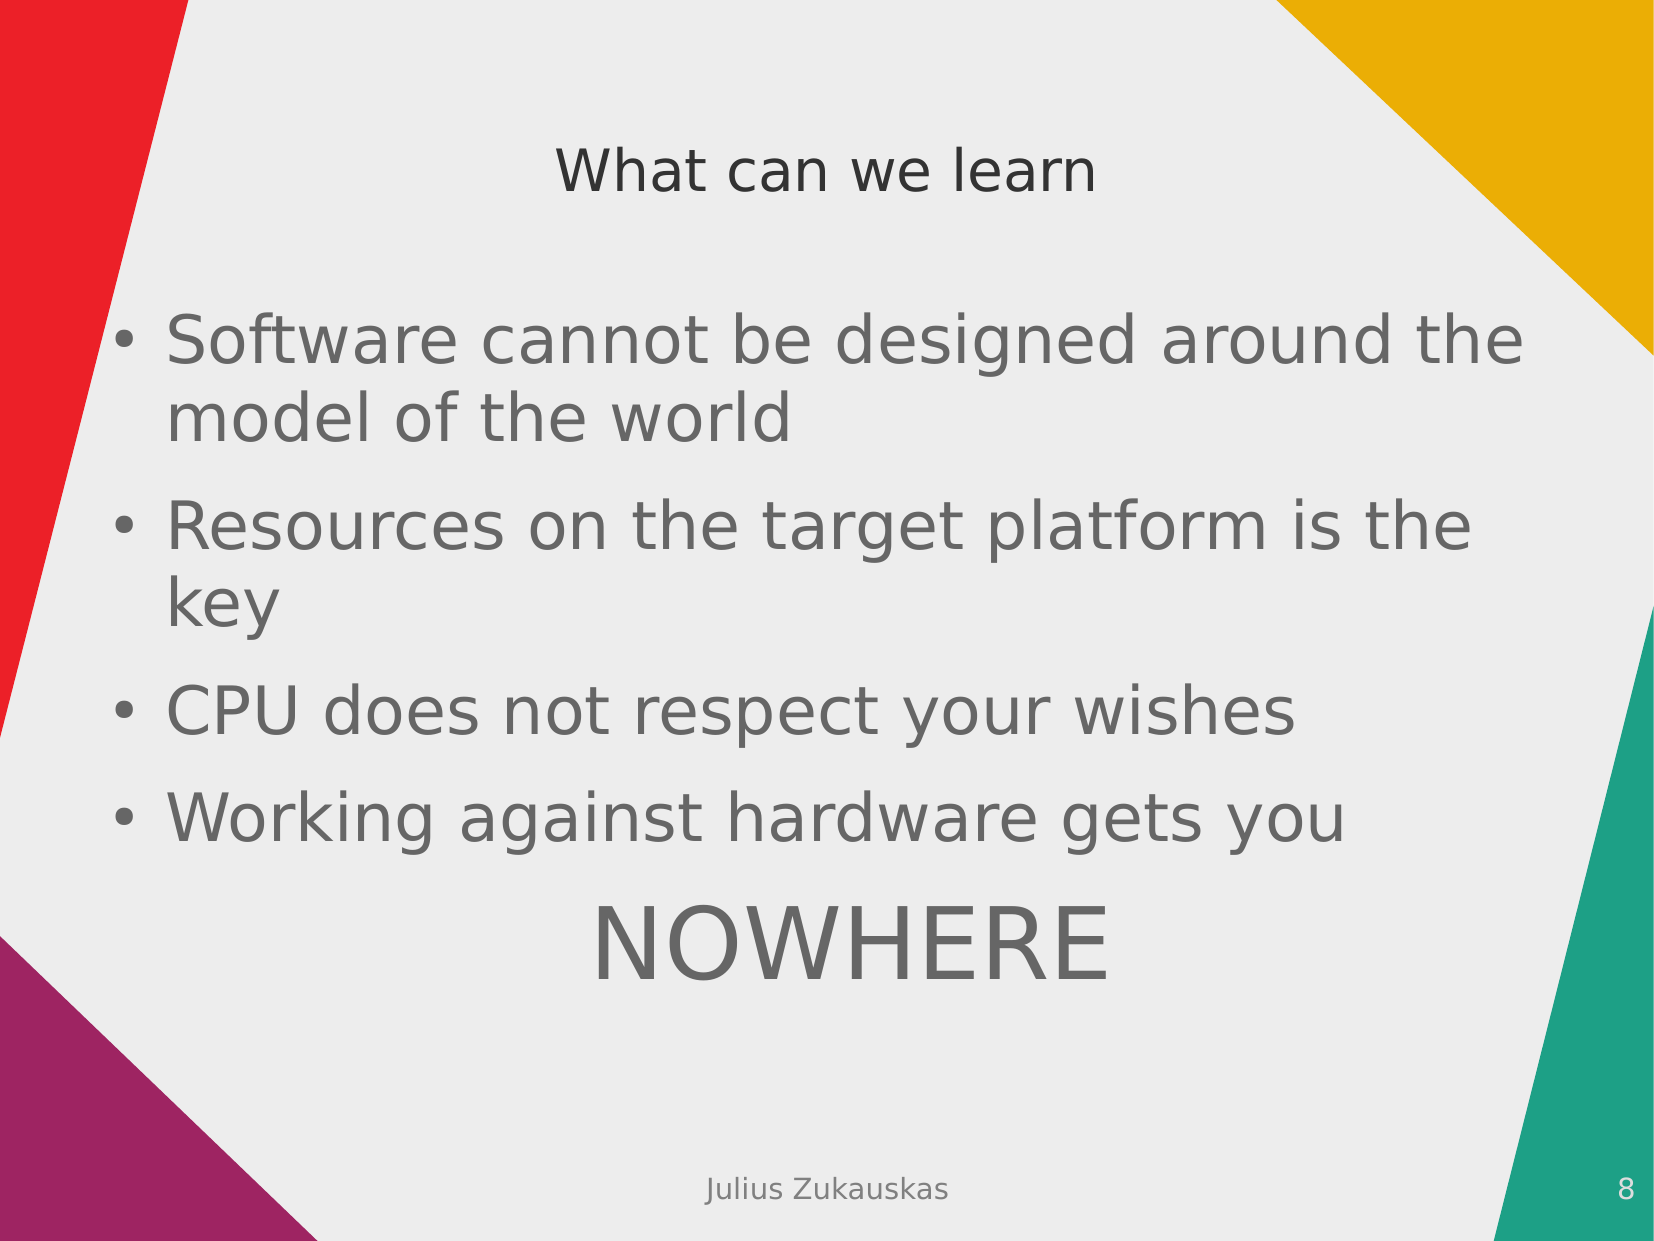

# What can we learn
Software cannot be designed around the model of the world
Resources on the target platform is the key
CPU does not respect your wishes
Working against hardware gets you
NOWHERE
Julius Zukauskas
8